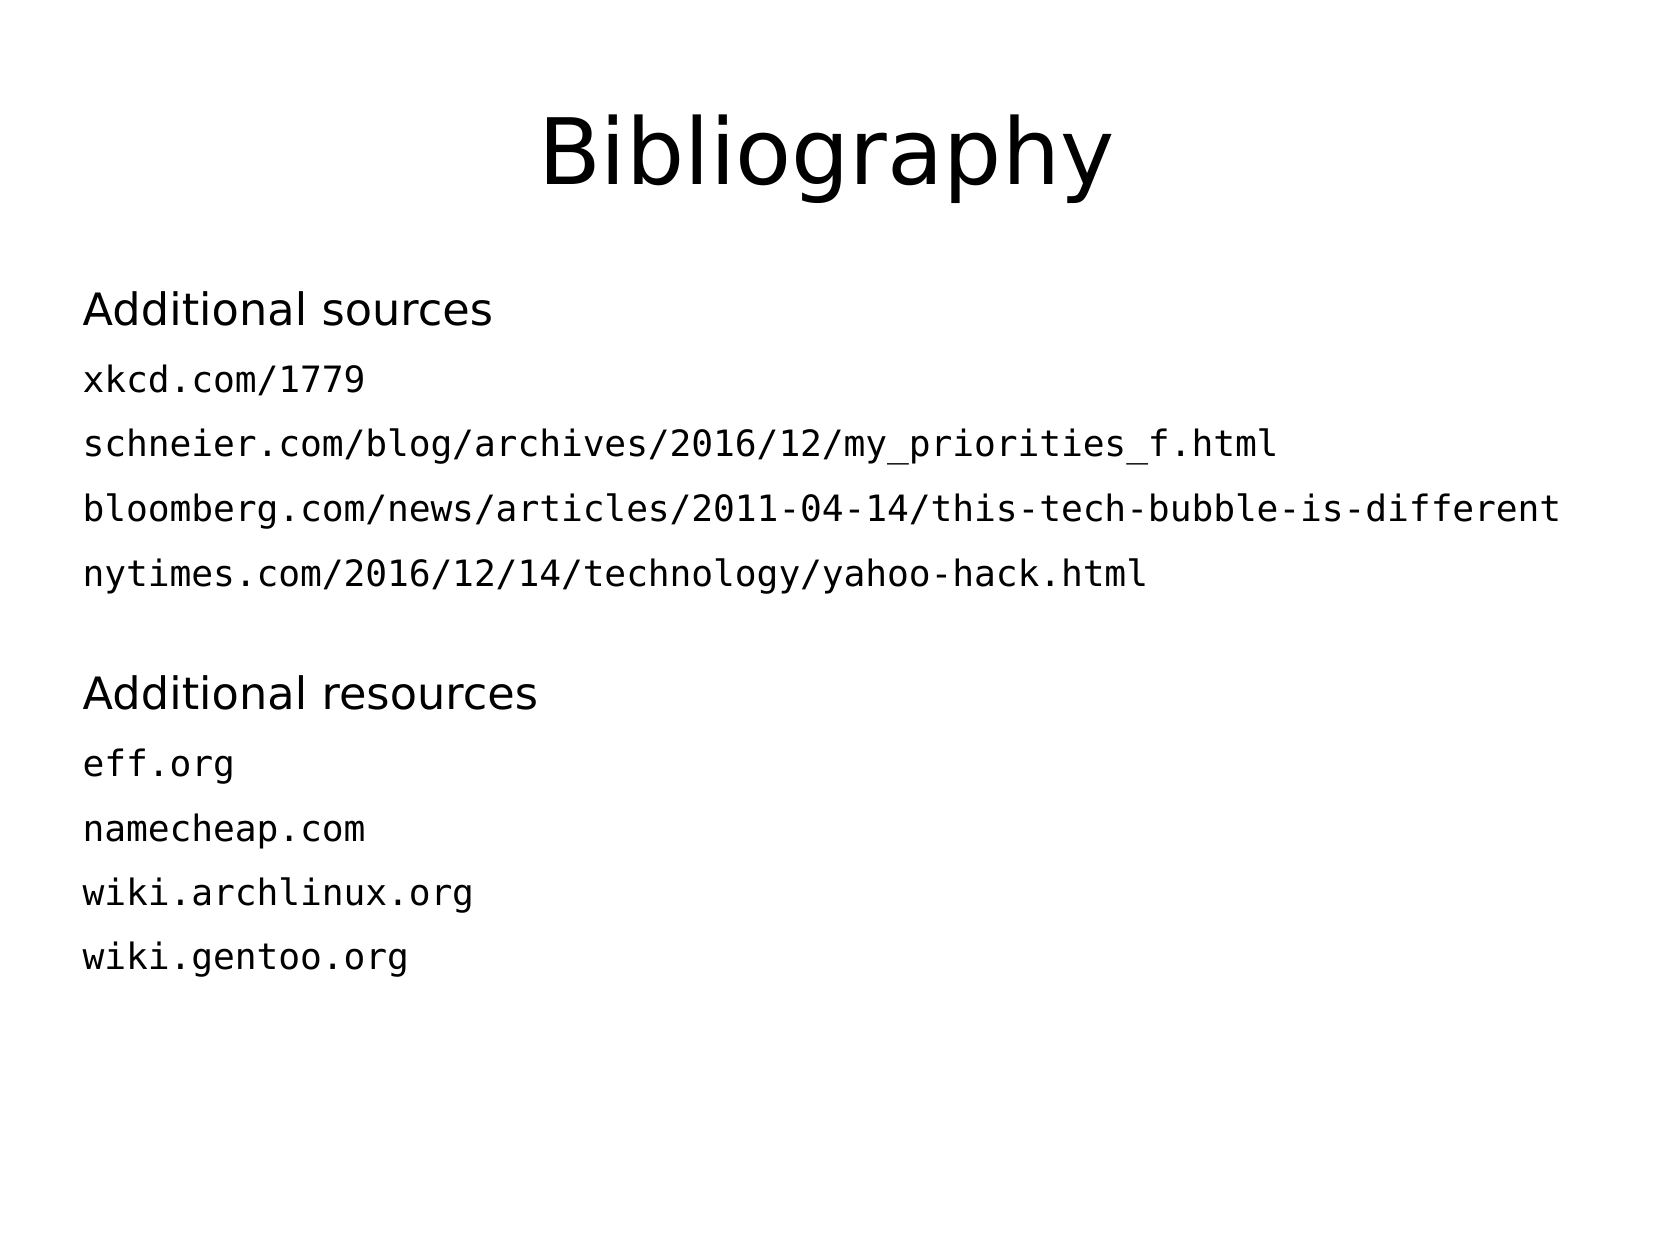

# Bibliography
Additional sources
xkcd.com/1779
schneier.com/blog/archives/2016/12/my_priorities_f.html
bloomberg.com/news/articles/2011-04-14/this-tech-bubble-is-different
nytimes.com/2016/12/14/technology/yahoo-hack.html
Additional resources
eff.org
namecheap.com
wiki.archlinux.org
wiki.gentoo.org